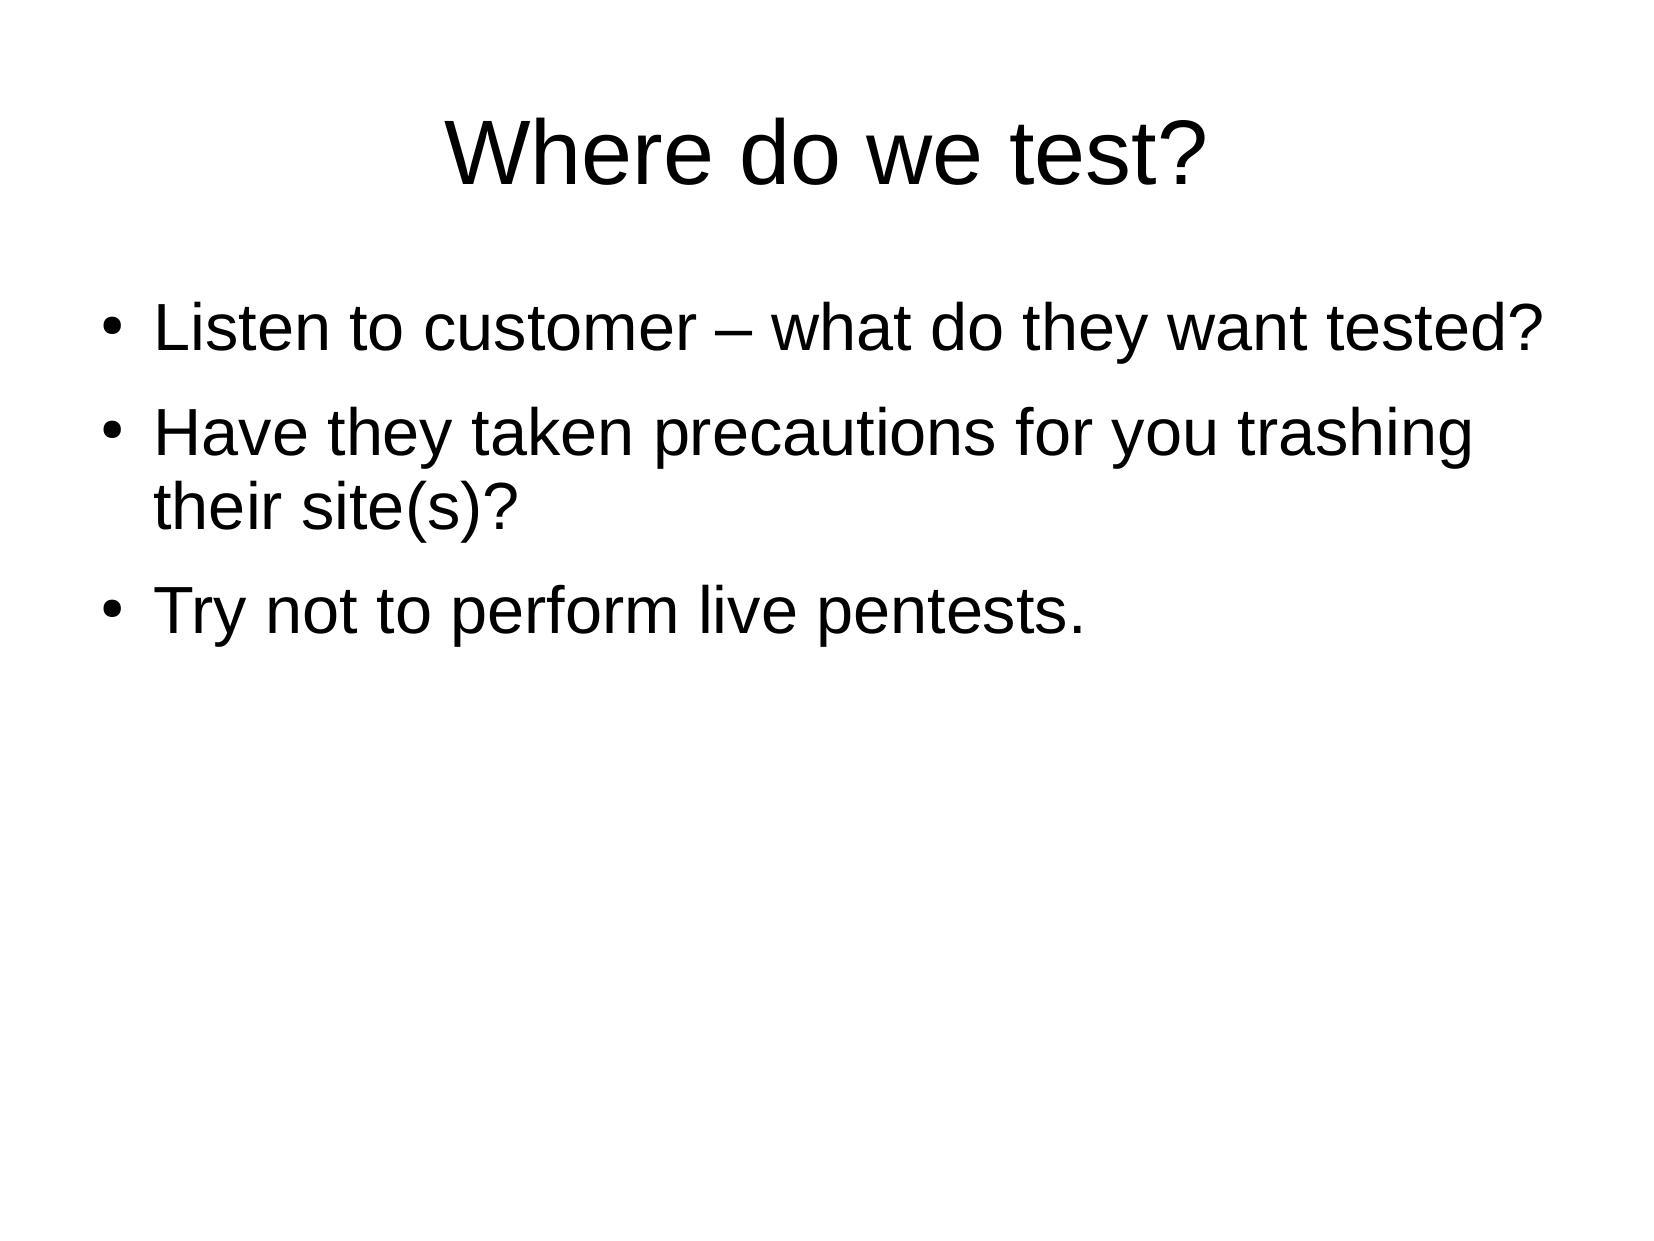

# Where do we test?
Listen to customer – what do they want tested?
Have they taken precautions for you trashing their site(s)?
Try not to perform live pentests.